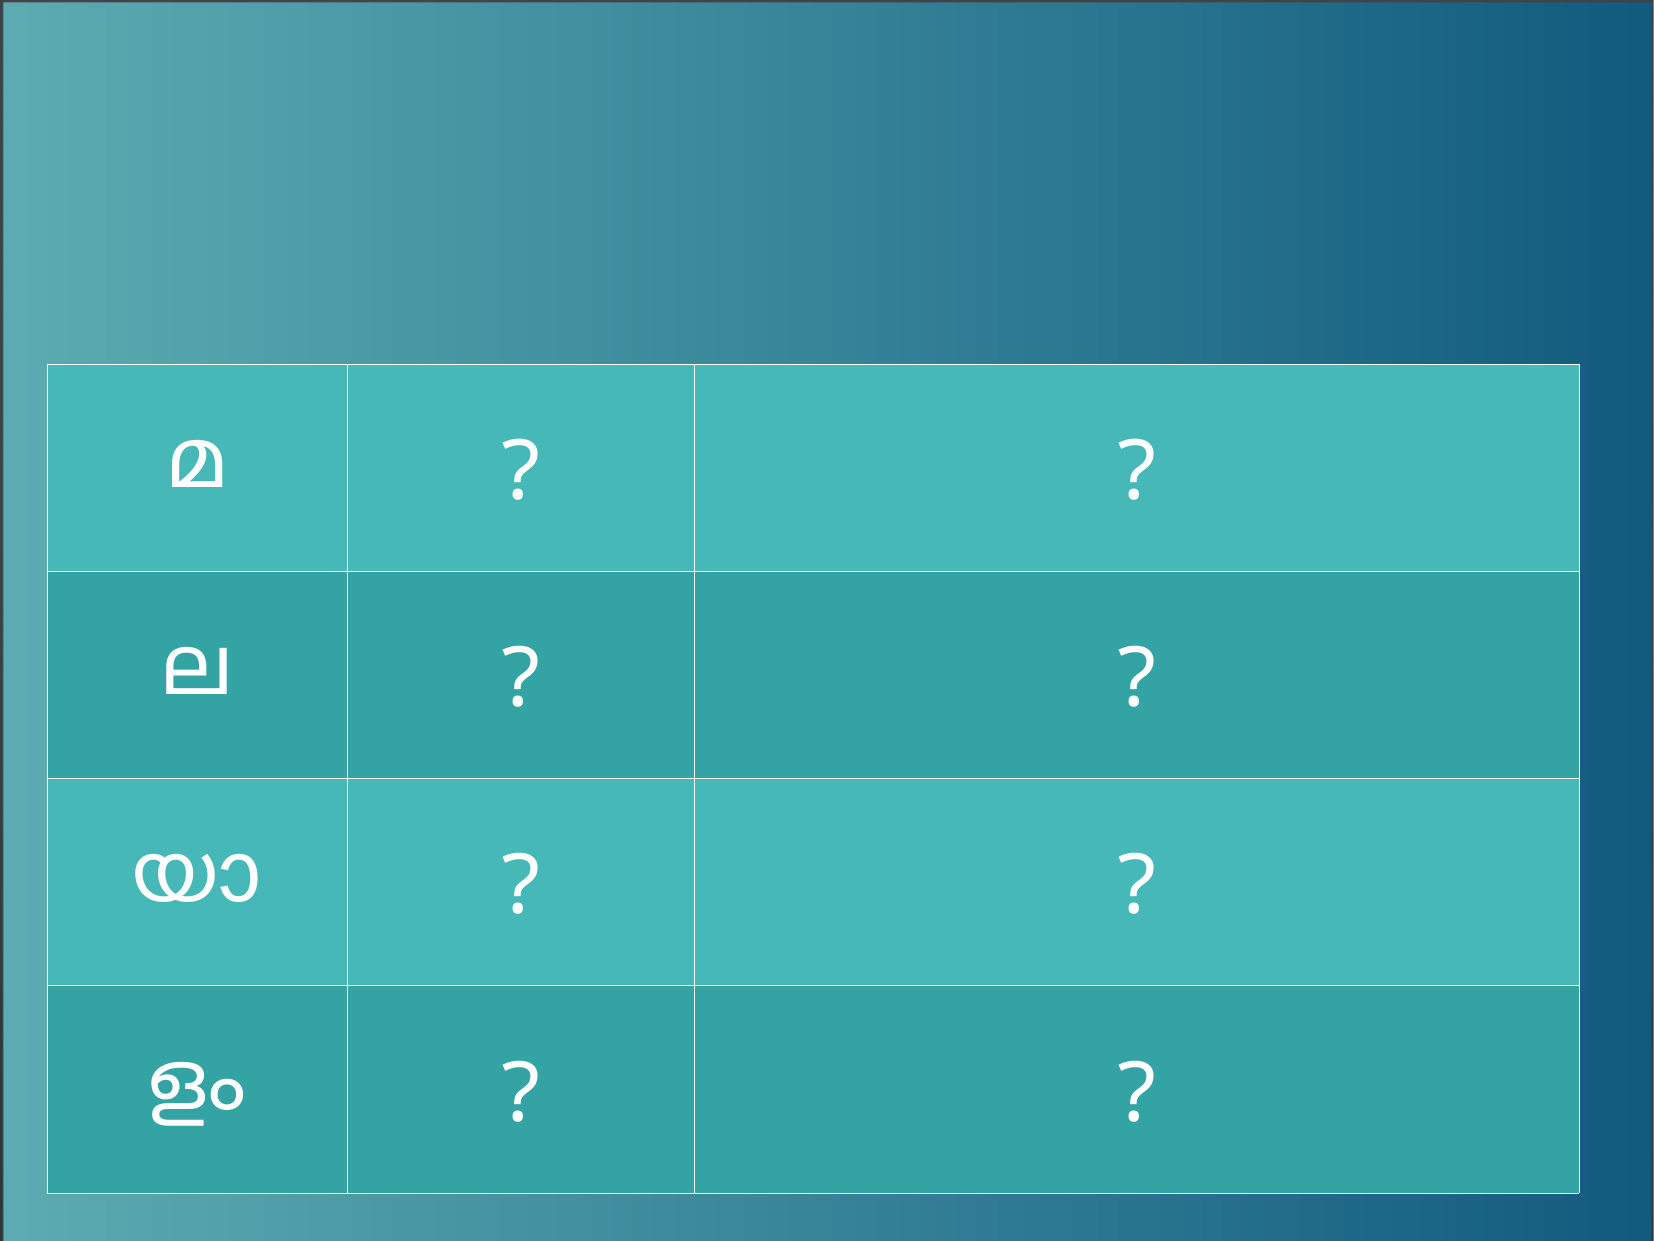

# മലയാളം
| മ | ? | ? |
| --- | --- | --- |
| ല | ? | ? |
| യാ | ? | ? |
| ളം | ? | ? |